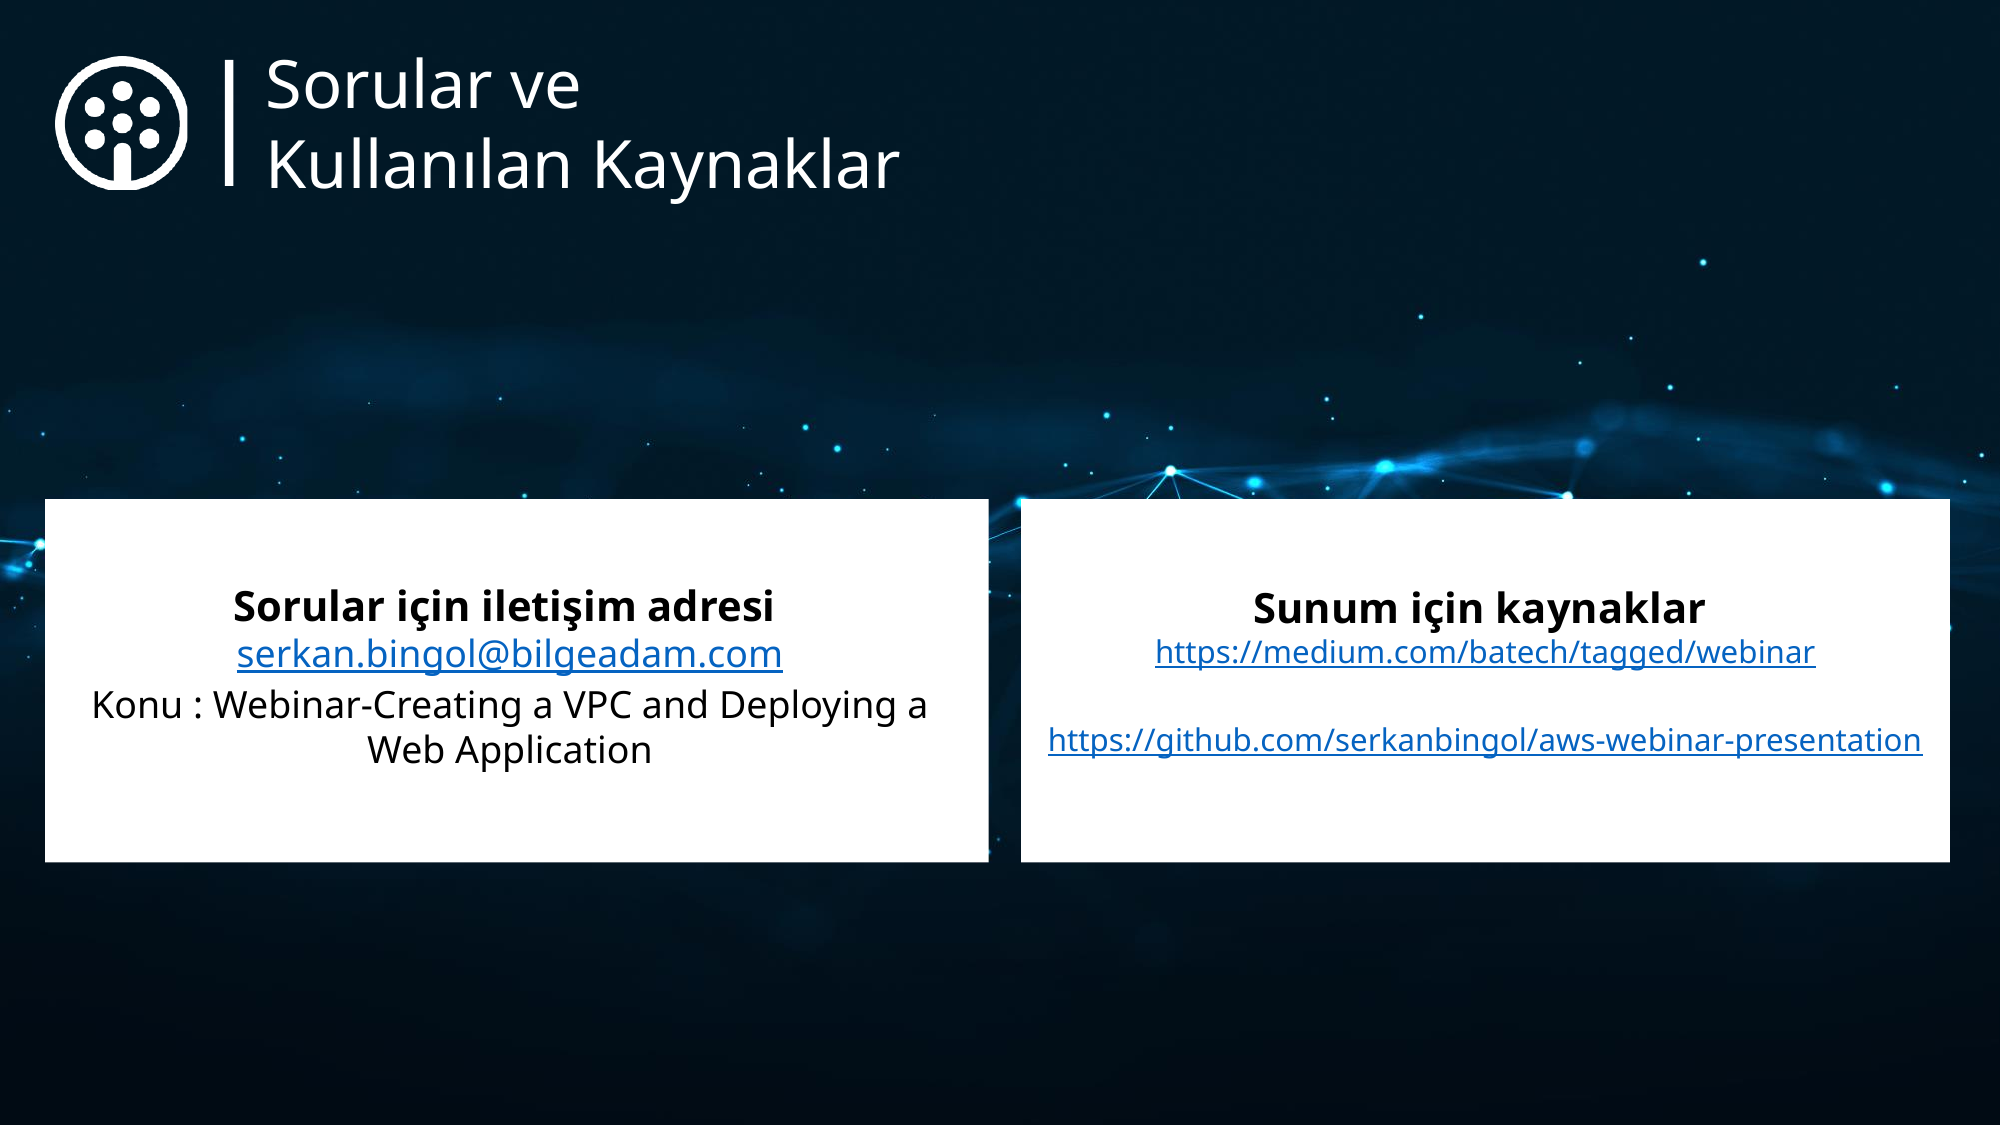

Sorular ve
Kullanılan Kaynaklar
Sunum için kaynaklar
https://medium.com/batech/tagged/webinar
https://github.com/serkanbingol/aws-webinar-presentation
Sorular için iletişim adresi
serkan.bingol@bilgeadam.com
Konu : Webinar-Creating a VPC and Deploying a Web Application